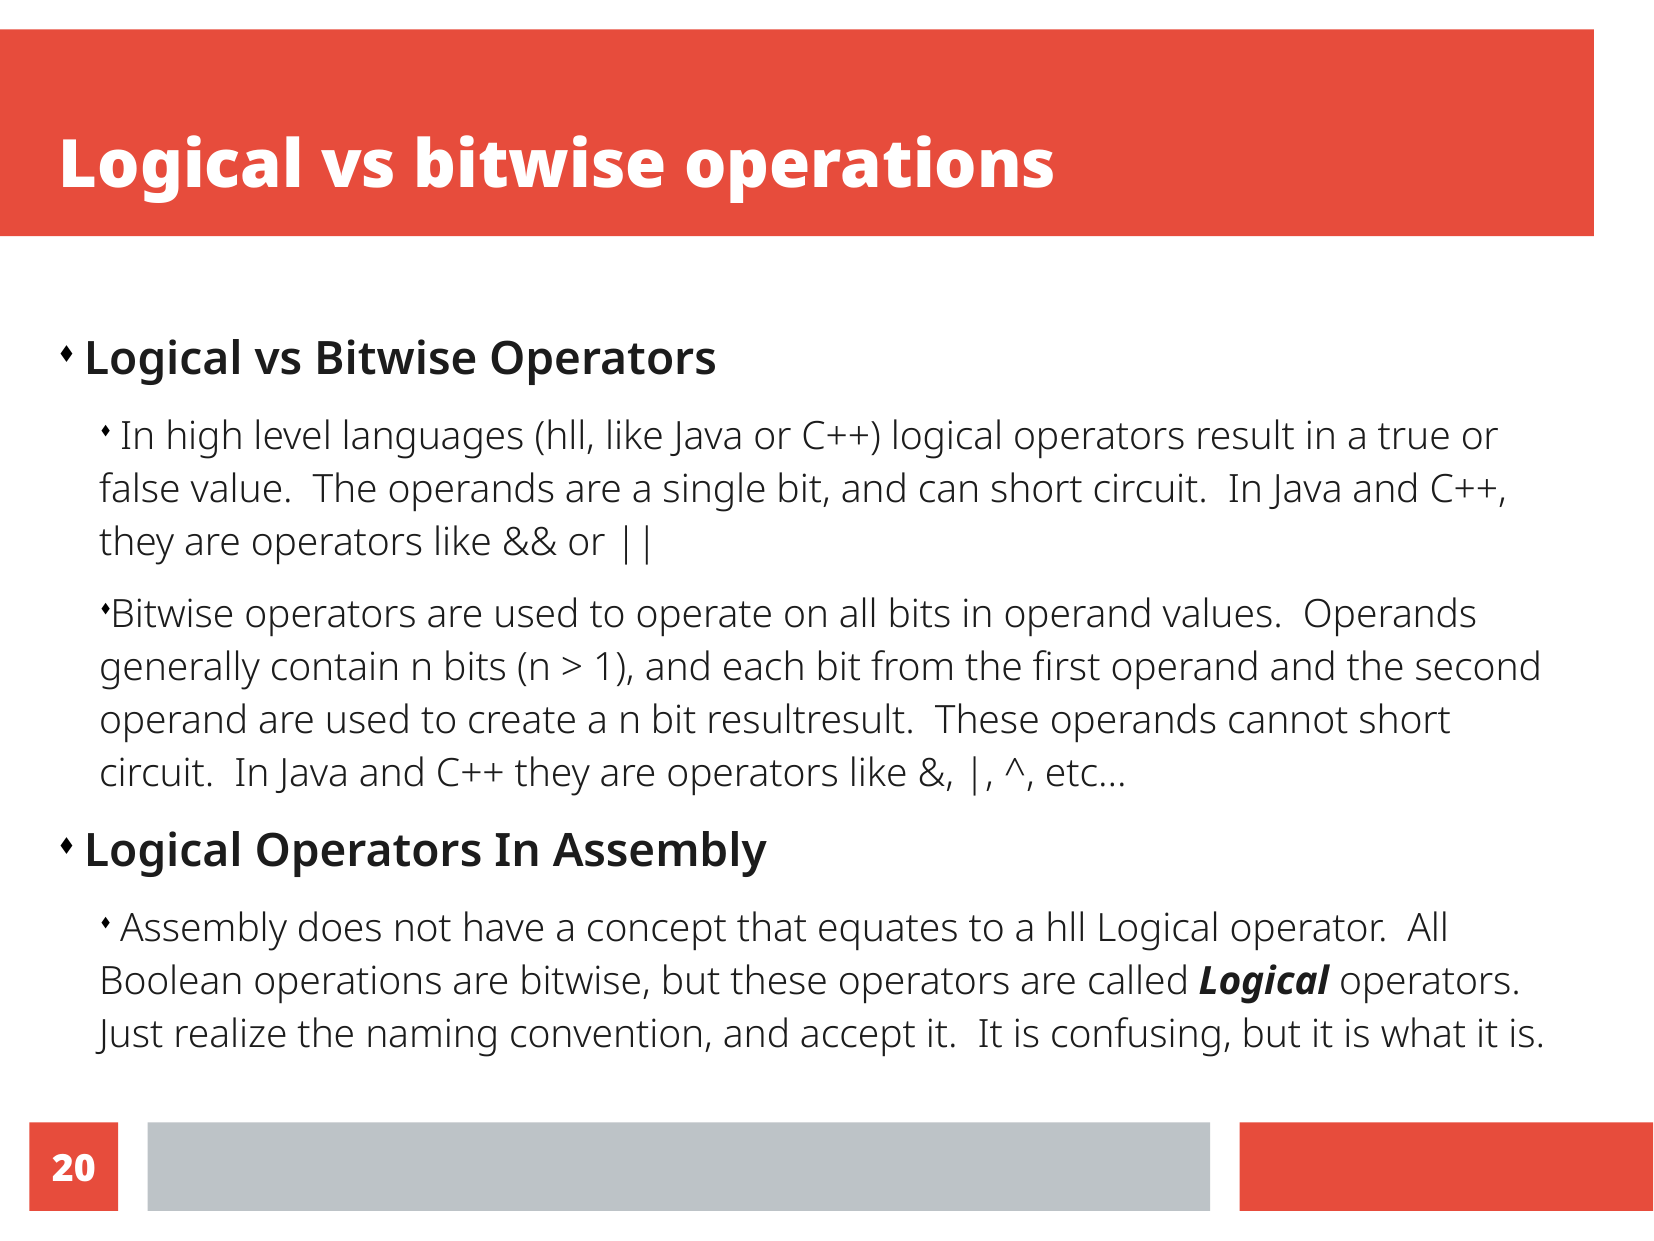

# Logical vs bitwise operations
 Logical vs Bitwise Operators
 In high level languages (hll, like Java or C++) logical operators result in a true or false value. The operands are a single bit, and can short circuit. In Java and C++, they are operators like && or ||
Bitwise operators are used to operate on all bits in operand values. Operands generally contain n bits (n > 1), and each bit from the first operand and the second operand are used to create a n bit resultresult. These operands cannot short circuit. In Java and C++ they are operators like &, |, ^, etc...
 Logical Operators In Assembly
 Assembly does not have a concept that equates to a hll Logical operator. All Boolean operations are bitwise, but these operators are called Logical operators. Just realize the naming convention, and accept it. It is confusing, but it is what it is.
20